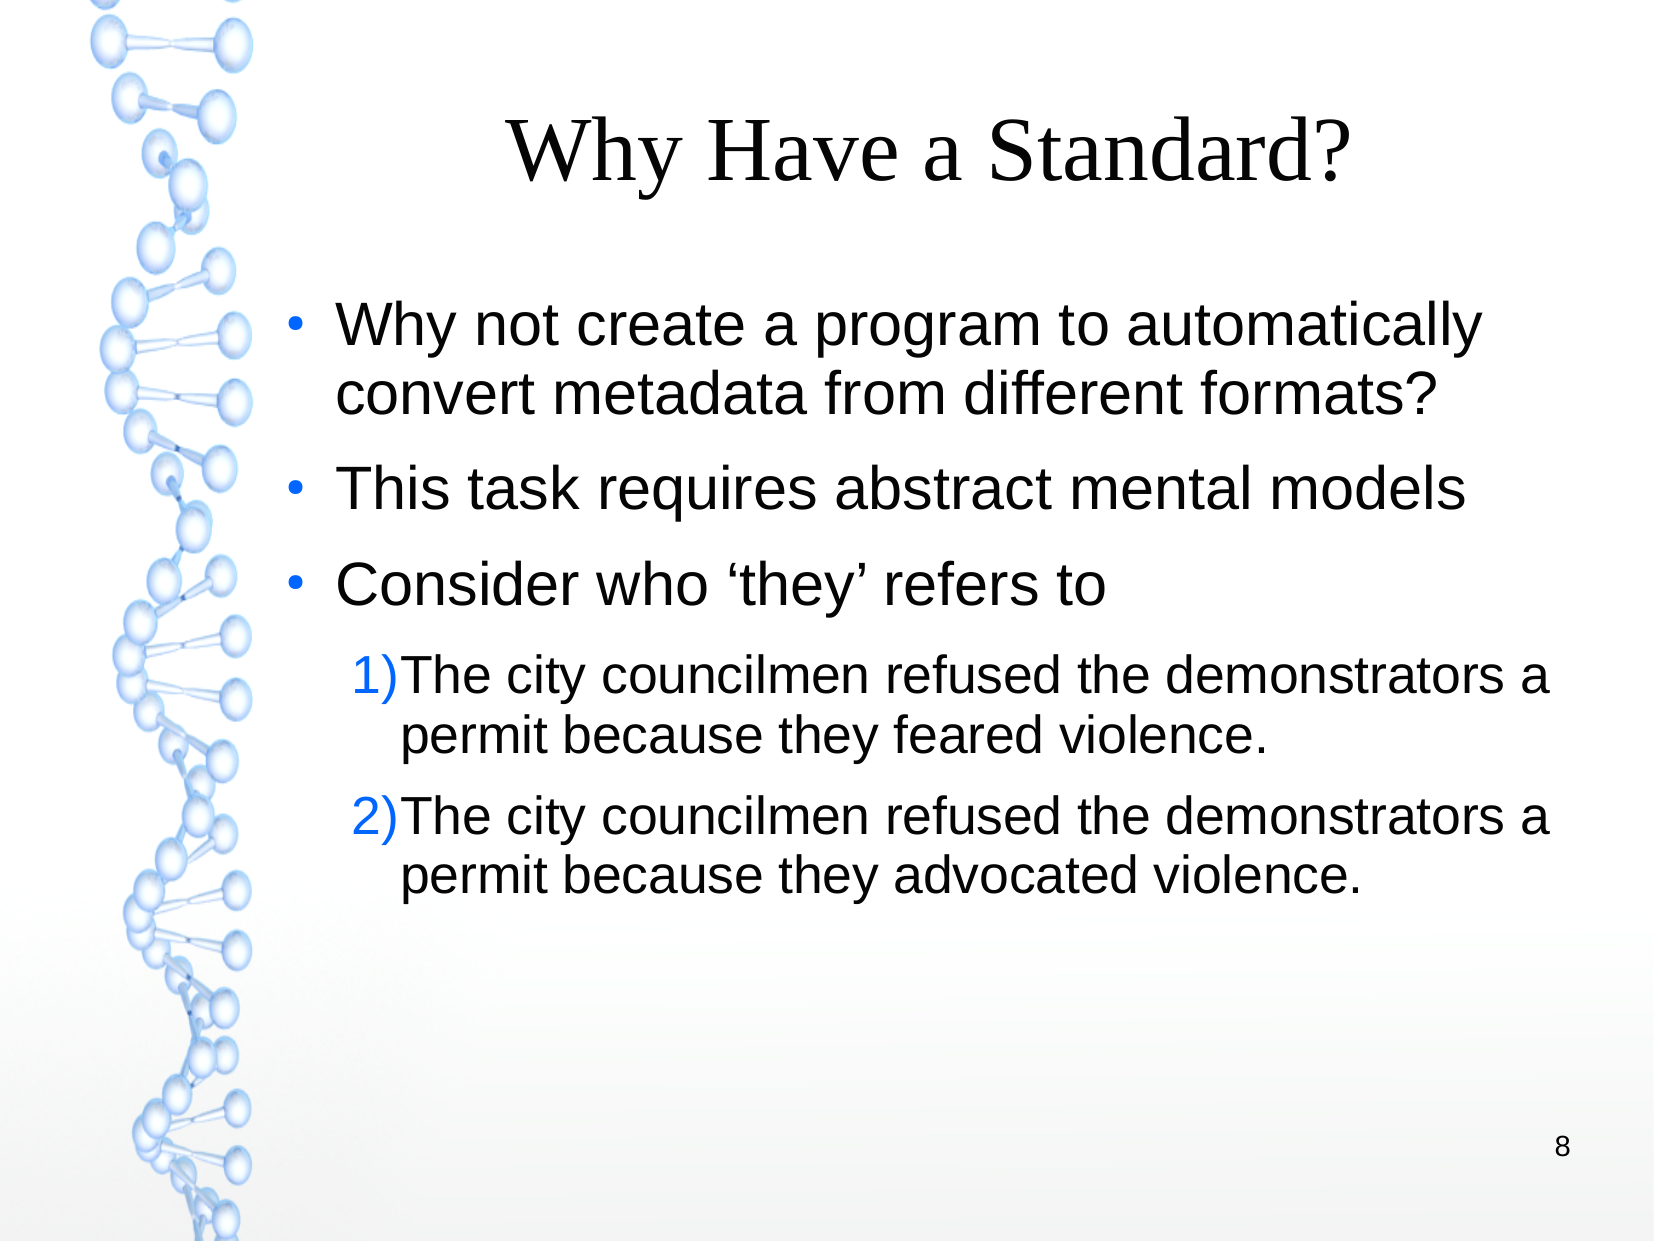

# Why Have a Standard?
Why not create a program to automatically convert metadata from different formats?
This task requires abstract mental models
Consider who ‘they’ refers to
The city councilmen refused the demonstrators a permit because they feared violence.
The city councilmen refused the demonstrators a permit because they advocated violence.
8